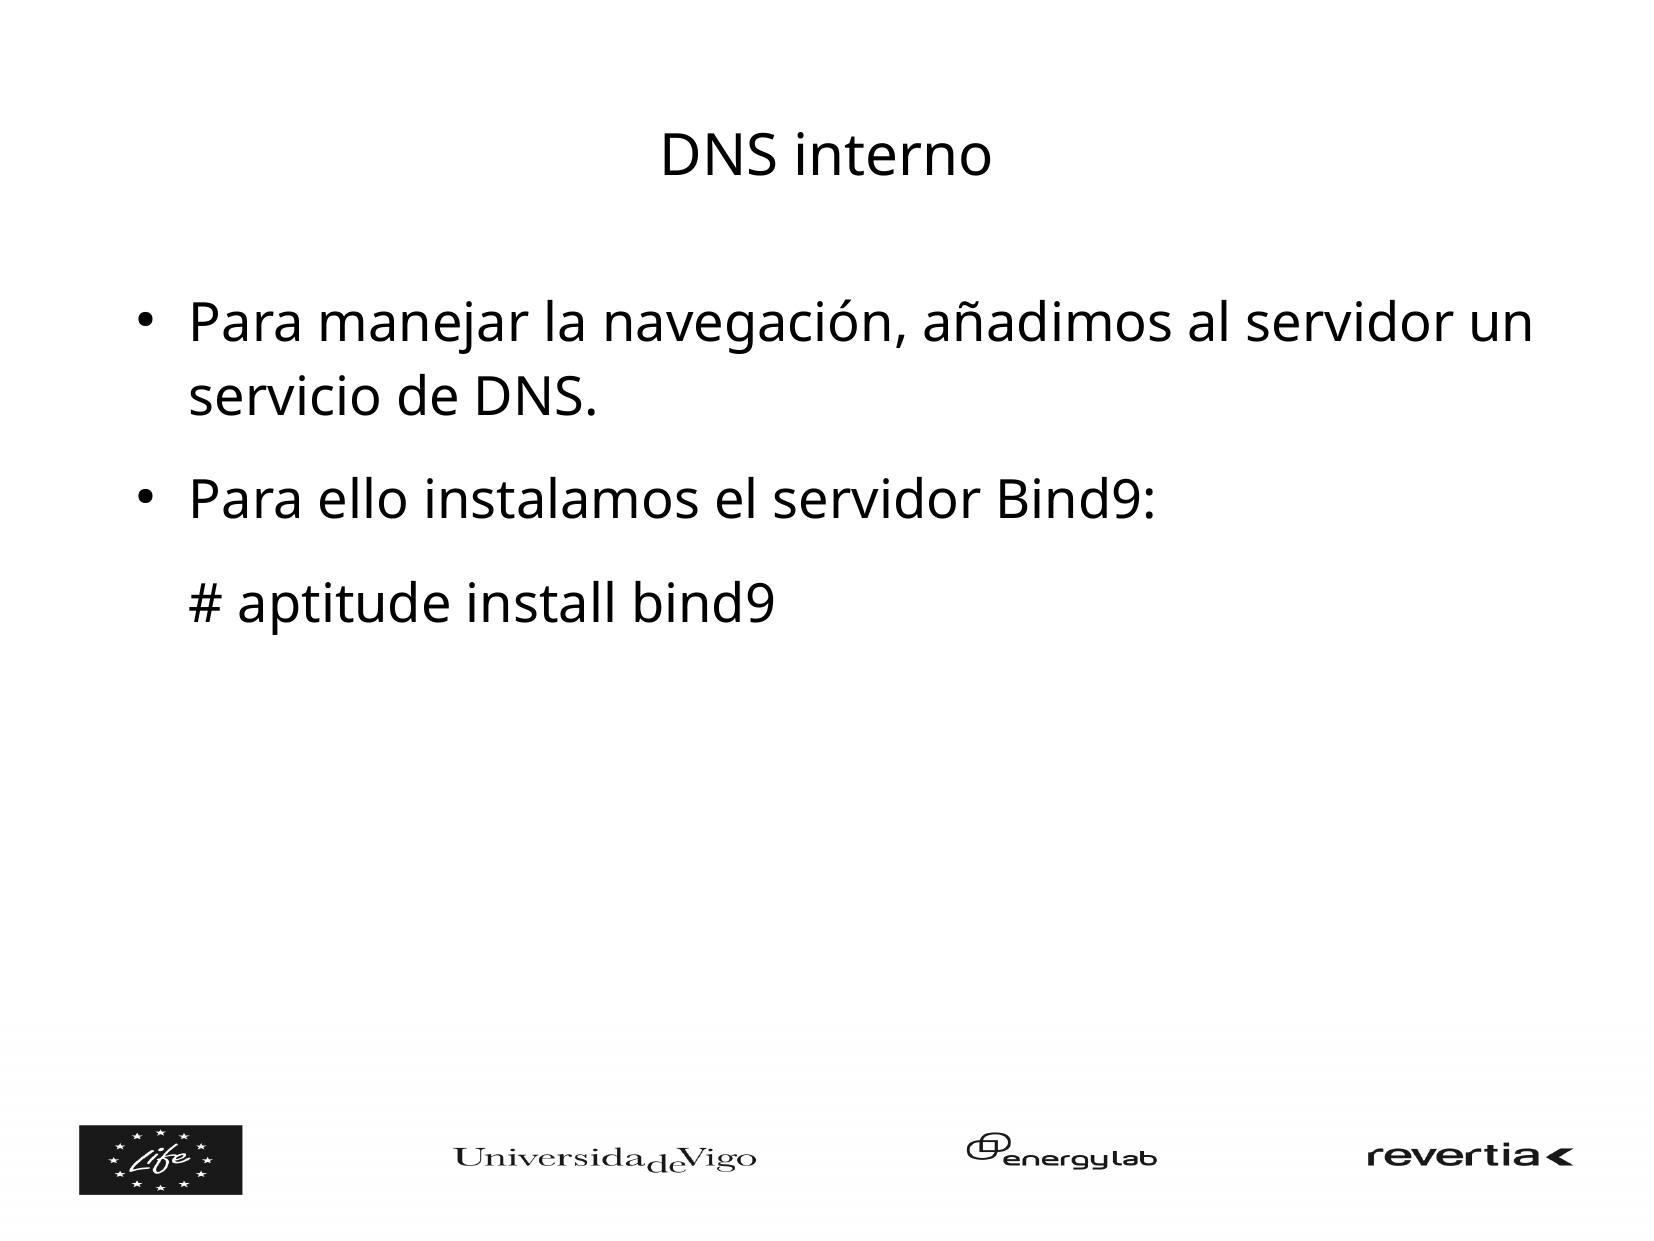

# DNS interno
Para manejar la navegación, añadimos al servidor un servicio de DNS.
Para ello instalamos el servidor Bind9:
# aptitude install bind9